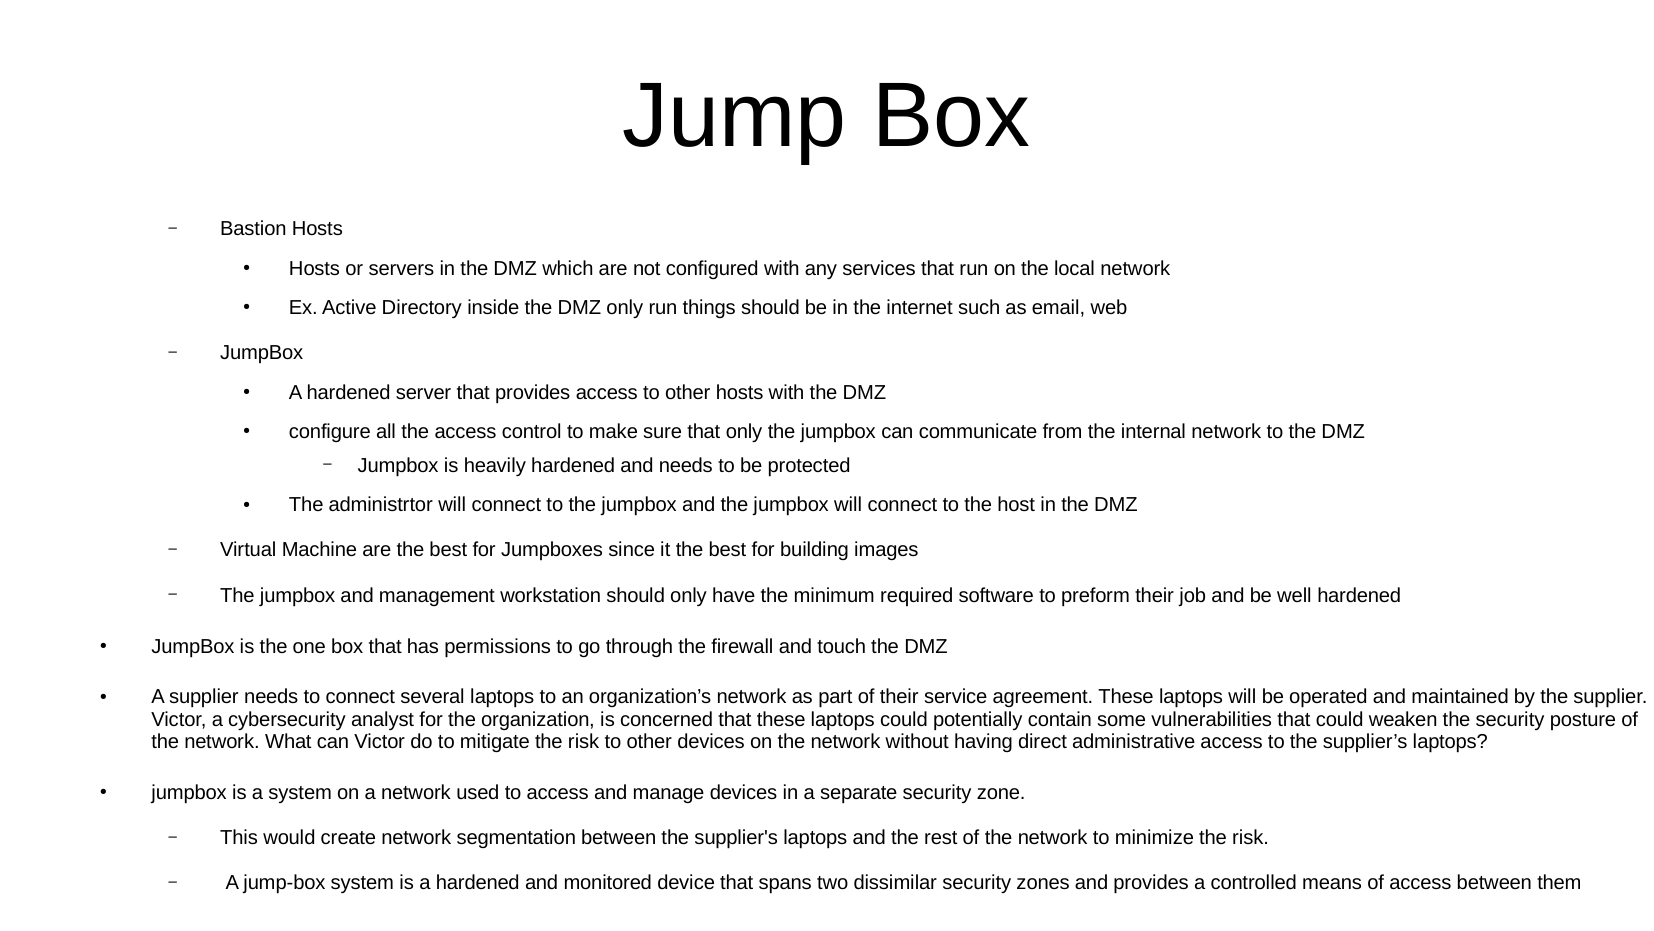

# Jump Box
Bastion Hosts
Hosts or servers in the DMZ which are not configured with any services that run on the local network
Ex. Active Directory inside the DMZ only run things should be in the internet such as email, web
JumpBox
A hardened server that provides access to other hosts with the DMZ
configure all the access control to make sure that only the jumpbox can communicate from the internal network to the DMZ
Jumpbox is heavily hardened and needs to be protected
The administrtor will connect to the jumpbox and the jumpbox will connect to the host in the DMZ
Virtual Machine are the best for Jumpboxes since it the best for building images
The jumpbox and management workstation should only have the minimum required software to preform their job and be well hardened
JumpBox is the one box that has permissions to go through the firewall and touch the DMZ
A supplier needs to connect several laptops to an organization’s network as part of their service agreement. These laptops will be operated and maintained by the supplier. Victor, a cybersecurity analyst for the organization, is concerned that these laptops could potentially contain some vulnerabilities that could weaken the security posture of the network. What can Victor do to mitigate the risk to other devices on the network without having direct administrative access to the supplier’s laptops?
jumpbox is a system on a network used to access and manage devices in a separate security zone.
This would create network segmentation between the supplier's laptops and the rest of the network to minimize the risk.
 A jump-box system is a hardened and monitored device that spans two dissimilar security zones and provides a controlled means of access between them